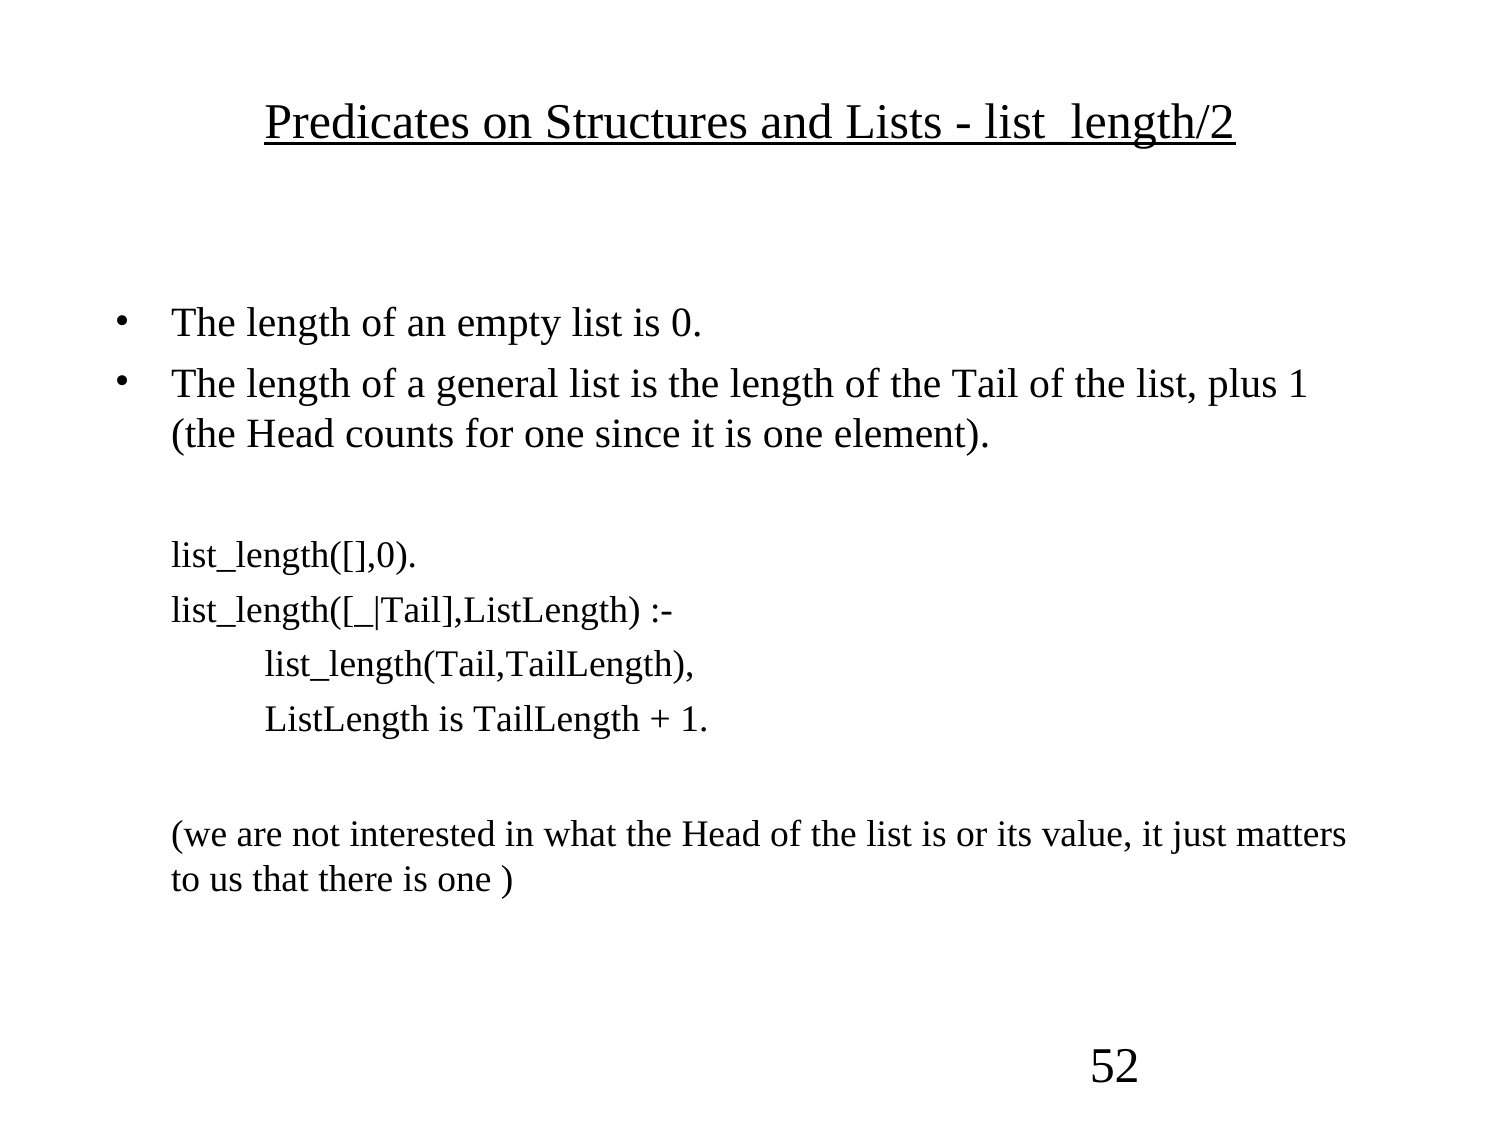

# Predicates on Structures and Lists - list_length/2
The length of an empty list is 0.
The length of a general list is the length of the Tail of the list, plus 1 (the Head counts for one since it is one element).
	list_length([],0).
	list_length([_|Tail],ListLength) :-
		list_length(Tail,TailLength),
		ListLength is TailLength + 1.
	(we are not interested in what the Head of the list is or its value, it just matters to us that there is one )
52